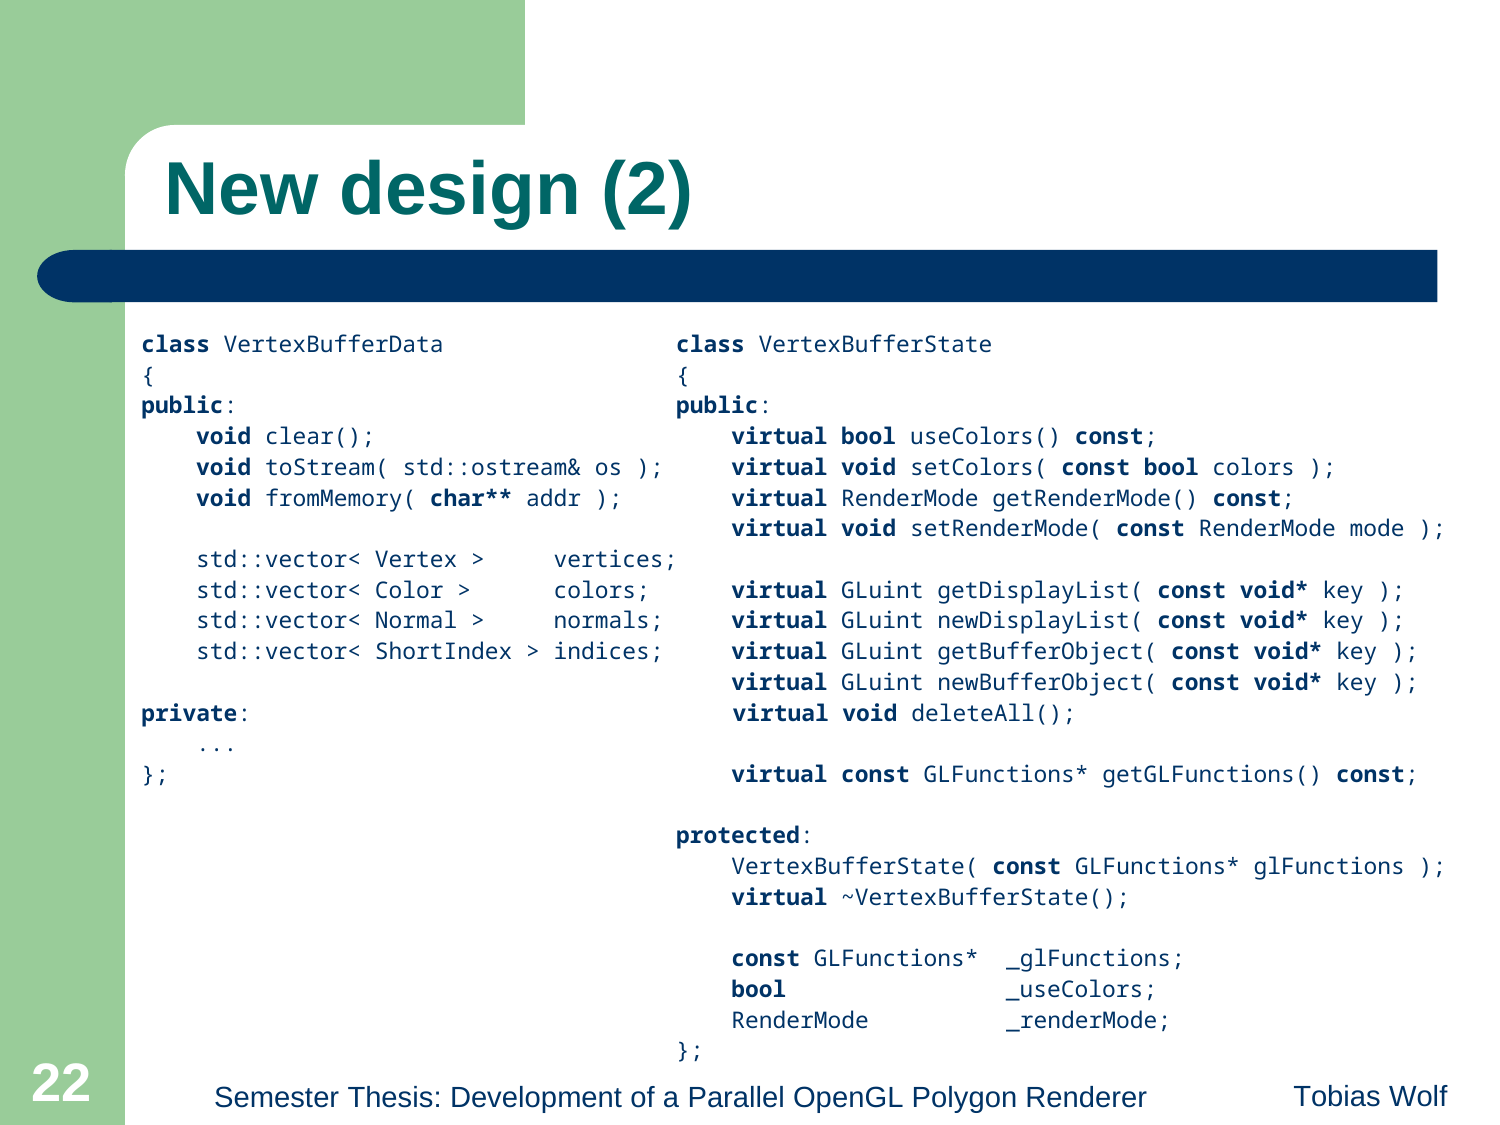

# New design (2)
class VertexBufferData
{
public:
 void clear();
 void toStream( std::ostream& os );
 void fromMemory( char** addr );
 std::vector< Vertex > vertices;
 std::vector< Color > colors;
 std::vector< Normal > normals;
 std::vector< ShortIndex > indices;
private:
 ...
};
class VertexBufferState
{
public:
 virtual bool useColors() const;
 virtual void setColors( const bool colors );
 virtual RenderMode getRenderMode() const;
 virtual void setRenderMode( const RenderMode mode );
 virtual GLuint getDisplayList( const void* key );
 virtual GLuint newDisplayList( const void* key );
 virtual GLuint getBufferObject( const void* key );
 virtual GLuint newBufferObject( const void* key );
	virtual void deleteAll();
 virtual const GLFunctions* getGLFunctions() const;
protected:
 VertexBufferState( const GLFunctions* glFunctions );
 virtual ~VertexBufferState();
 const GLFunctions* _glFunctions;
 bool _useColors;
 RenderMode _renderMode;
};
22
Tobias Wolf
Semester Thesis: Development of a Parallel OpenGL Polygon Renderer